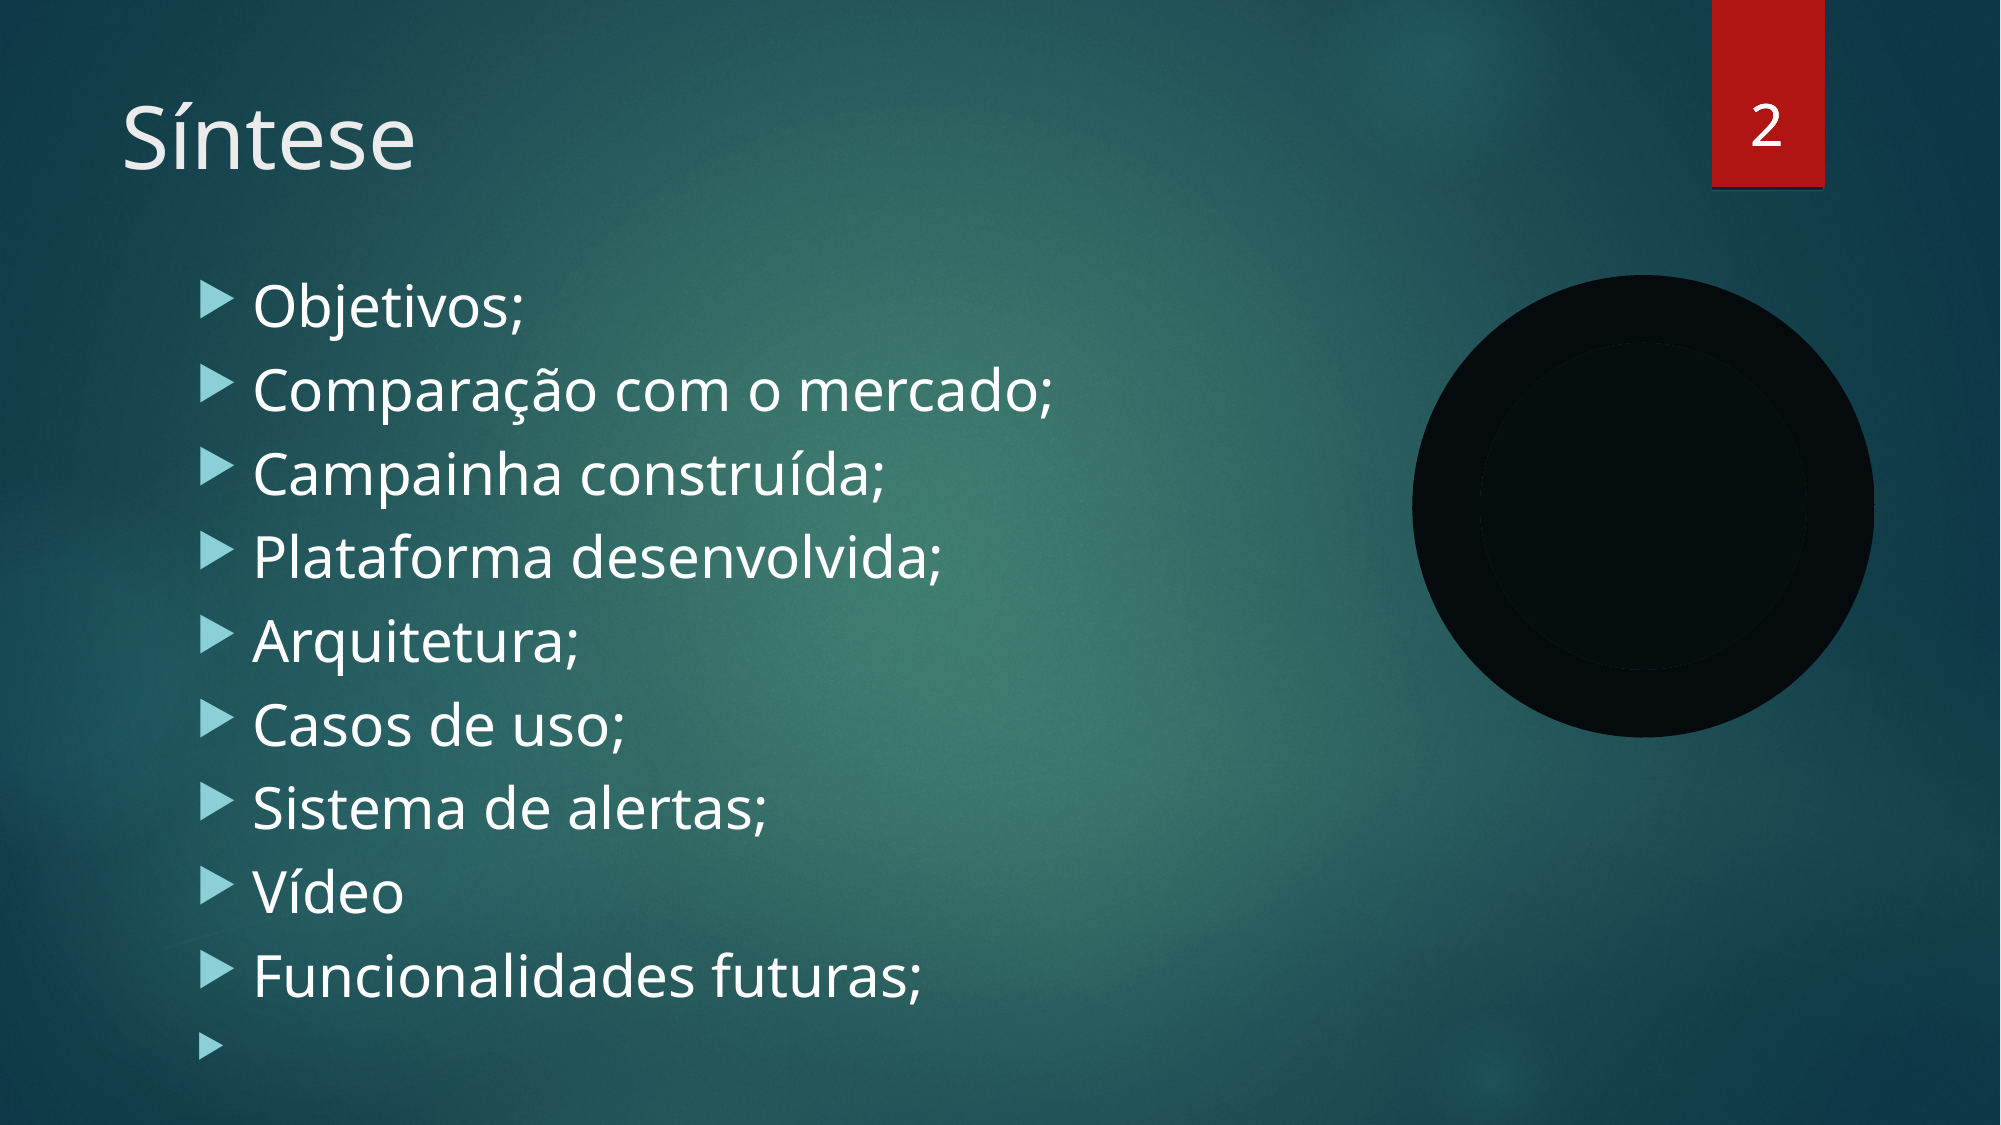

# Síntese
Objetivos;
Comparação com o mercado;
Campainha construída;
Plataforma desenvolvida;
Arquitetura;
Casos de uso;
Sistema de alertas;
Vídeo
Funcionalidades futuras;